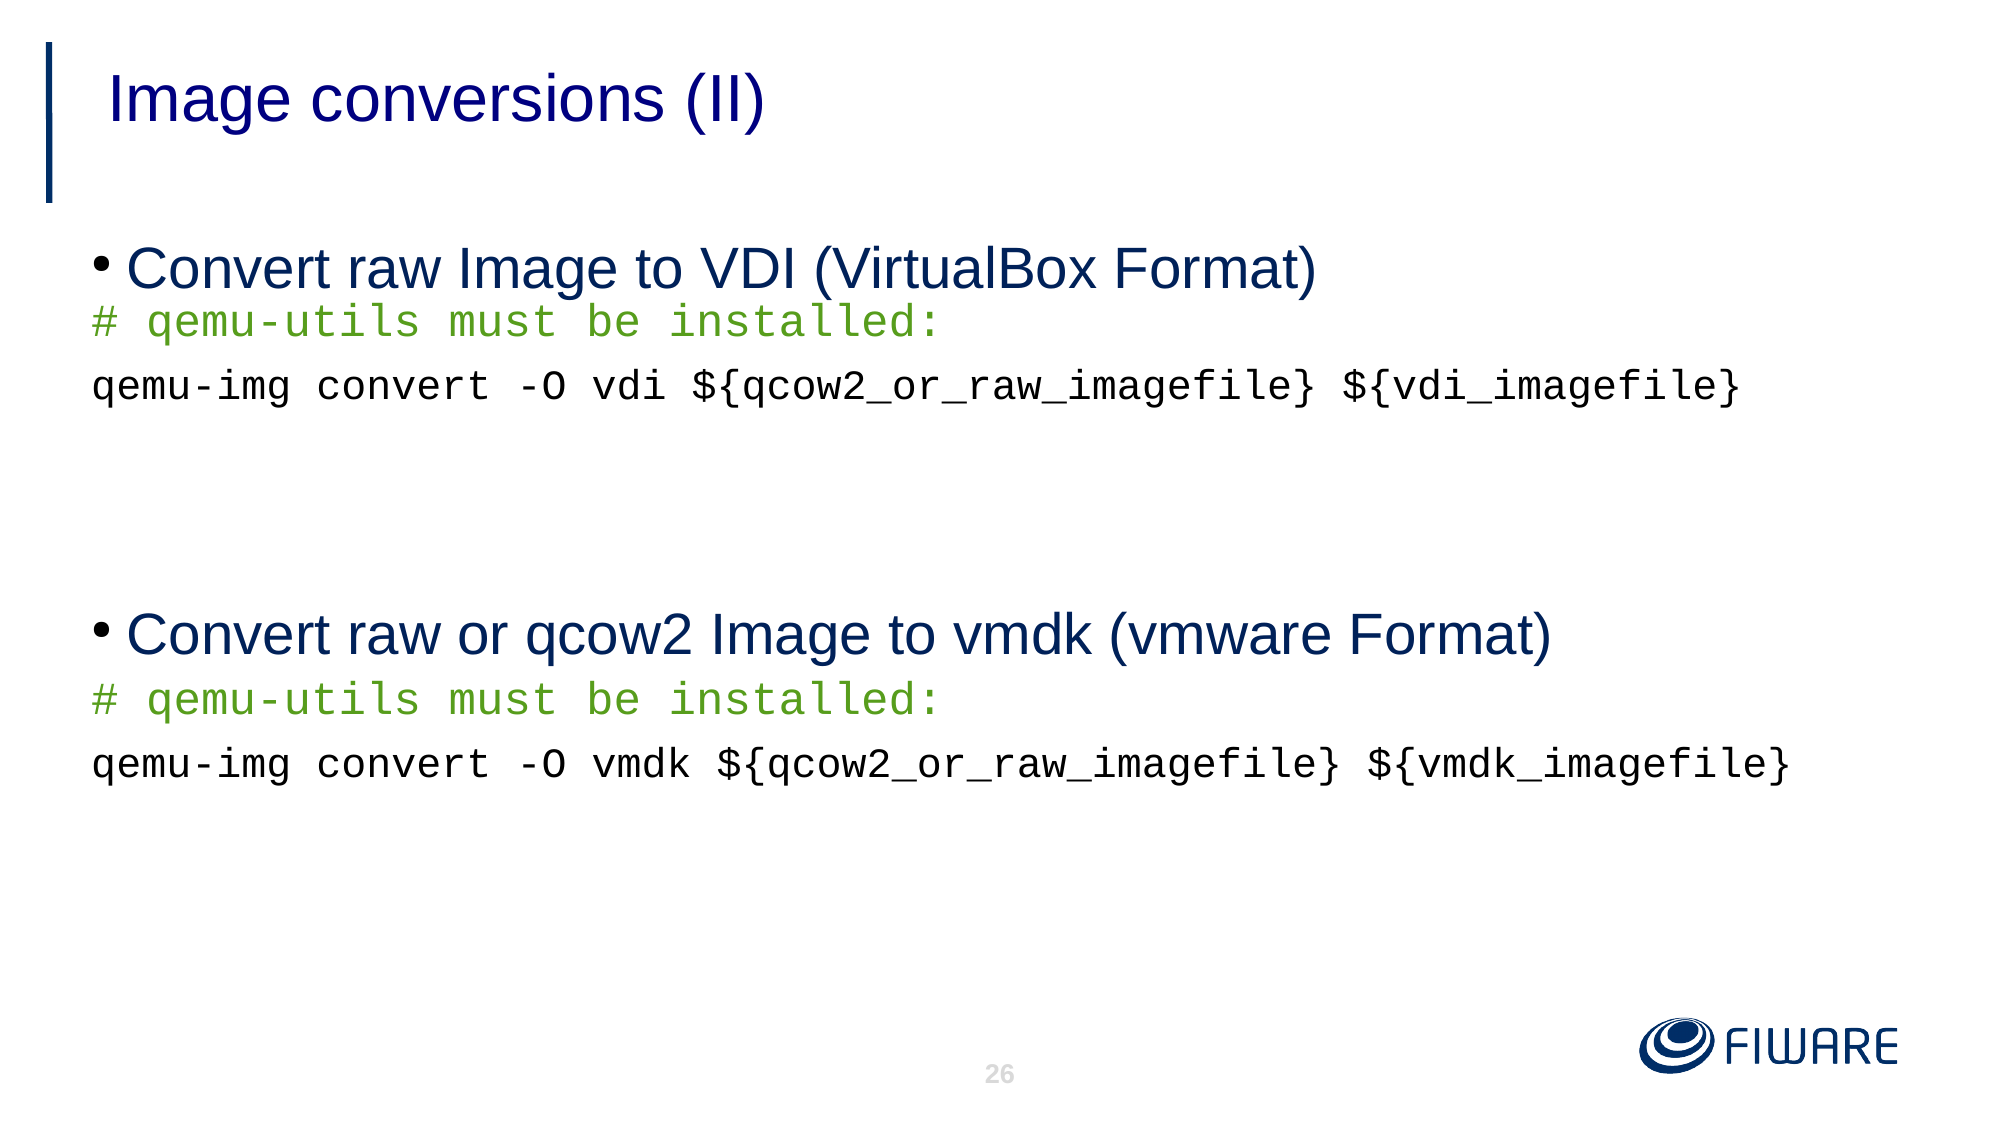

# Image conversions (II)
Convert raw Image to VDI (VirtualBox Format)
# qemu-utils must be installed:
qemu-img convert -O vdi ${qcow2_or_raw_imagefile} ${vdi_imagefile}
Convert raw or qcow2 Image to vmdk (vmware Format)
# qemu-utils must be installed:
qemu-img convert -O vmdk ${qcow2_or_raw_imagefile} ${vmdk_imagefile}